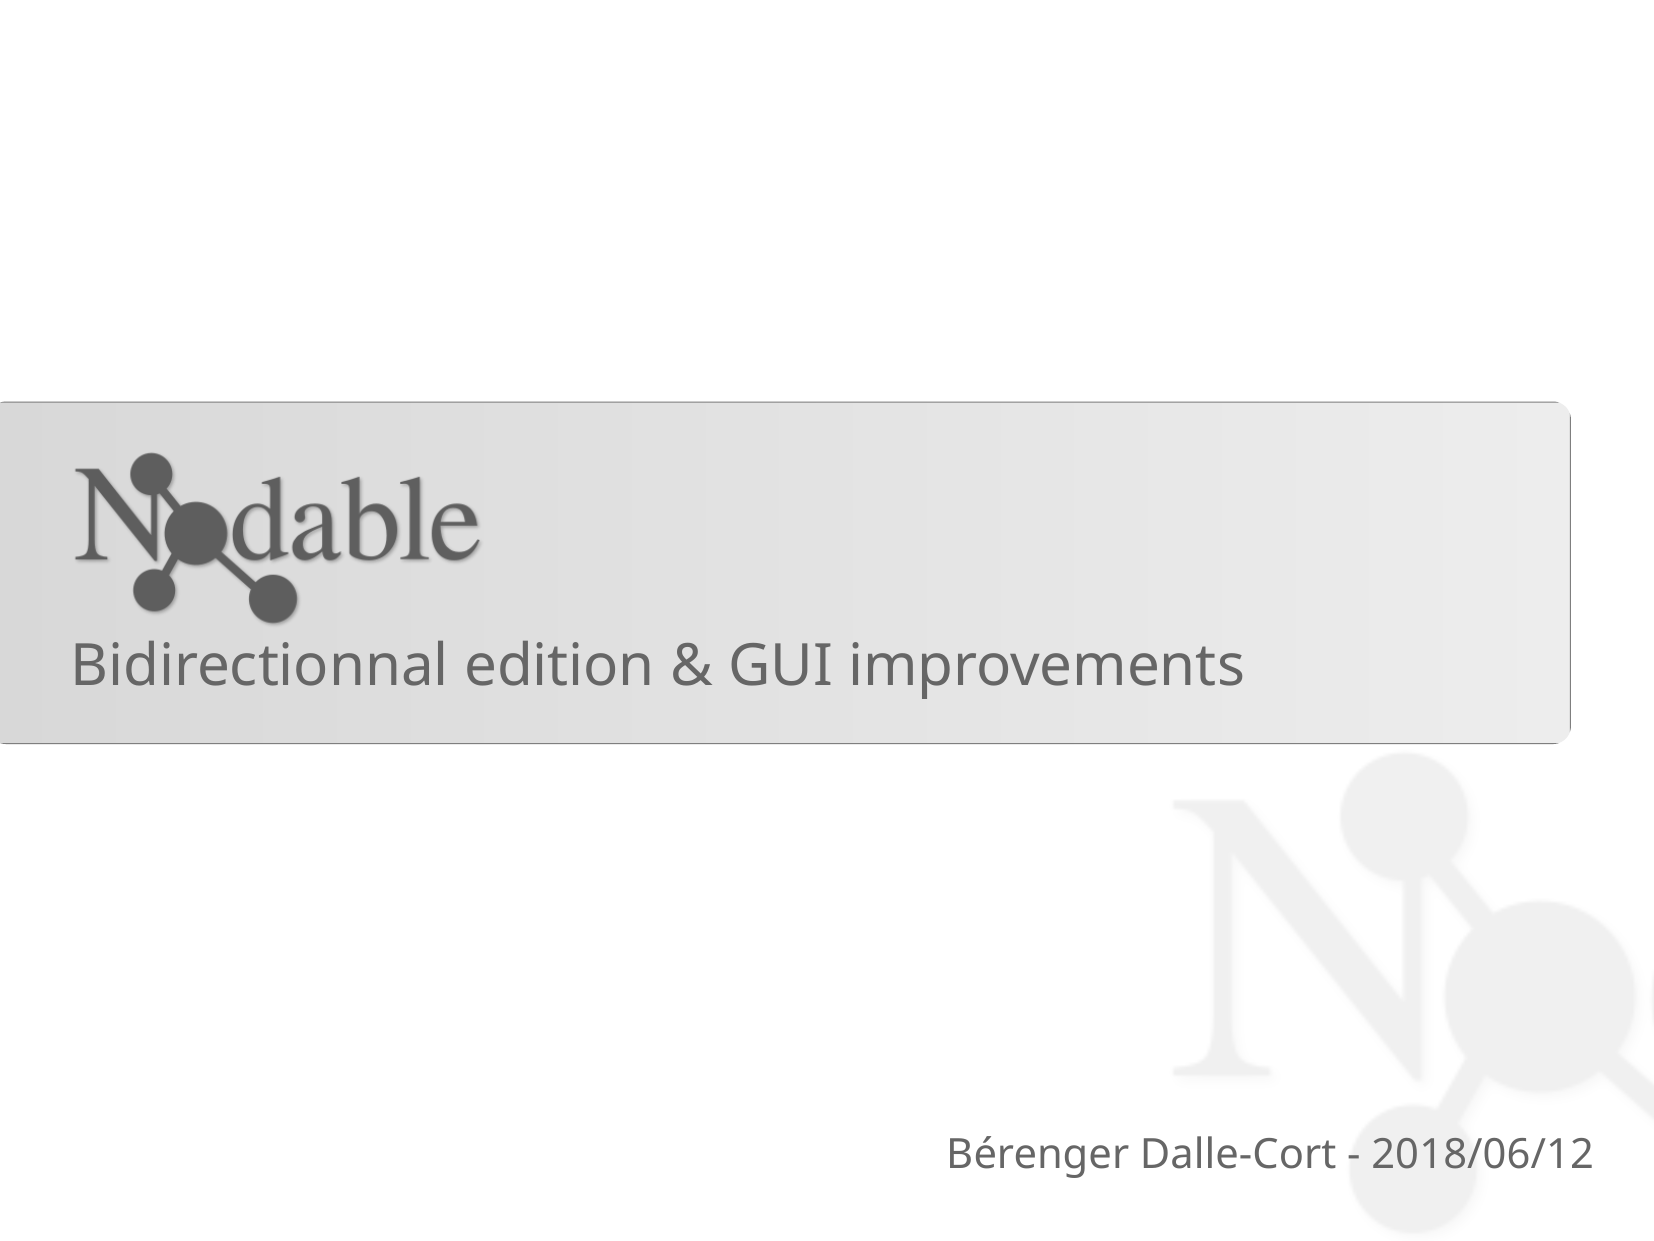

# Bidirectionnal edition & GUI improvements
Bérenger Dalle-Cort - 2018/06/12